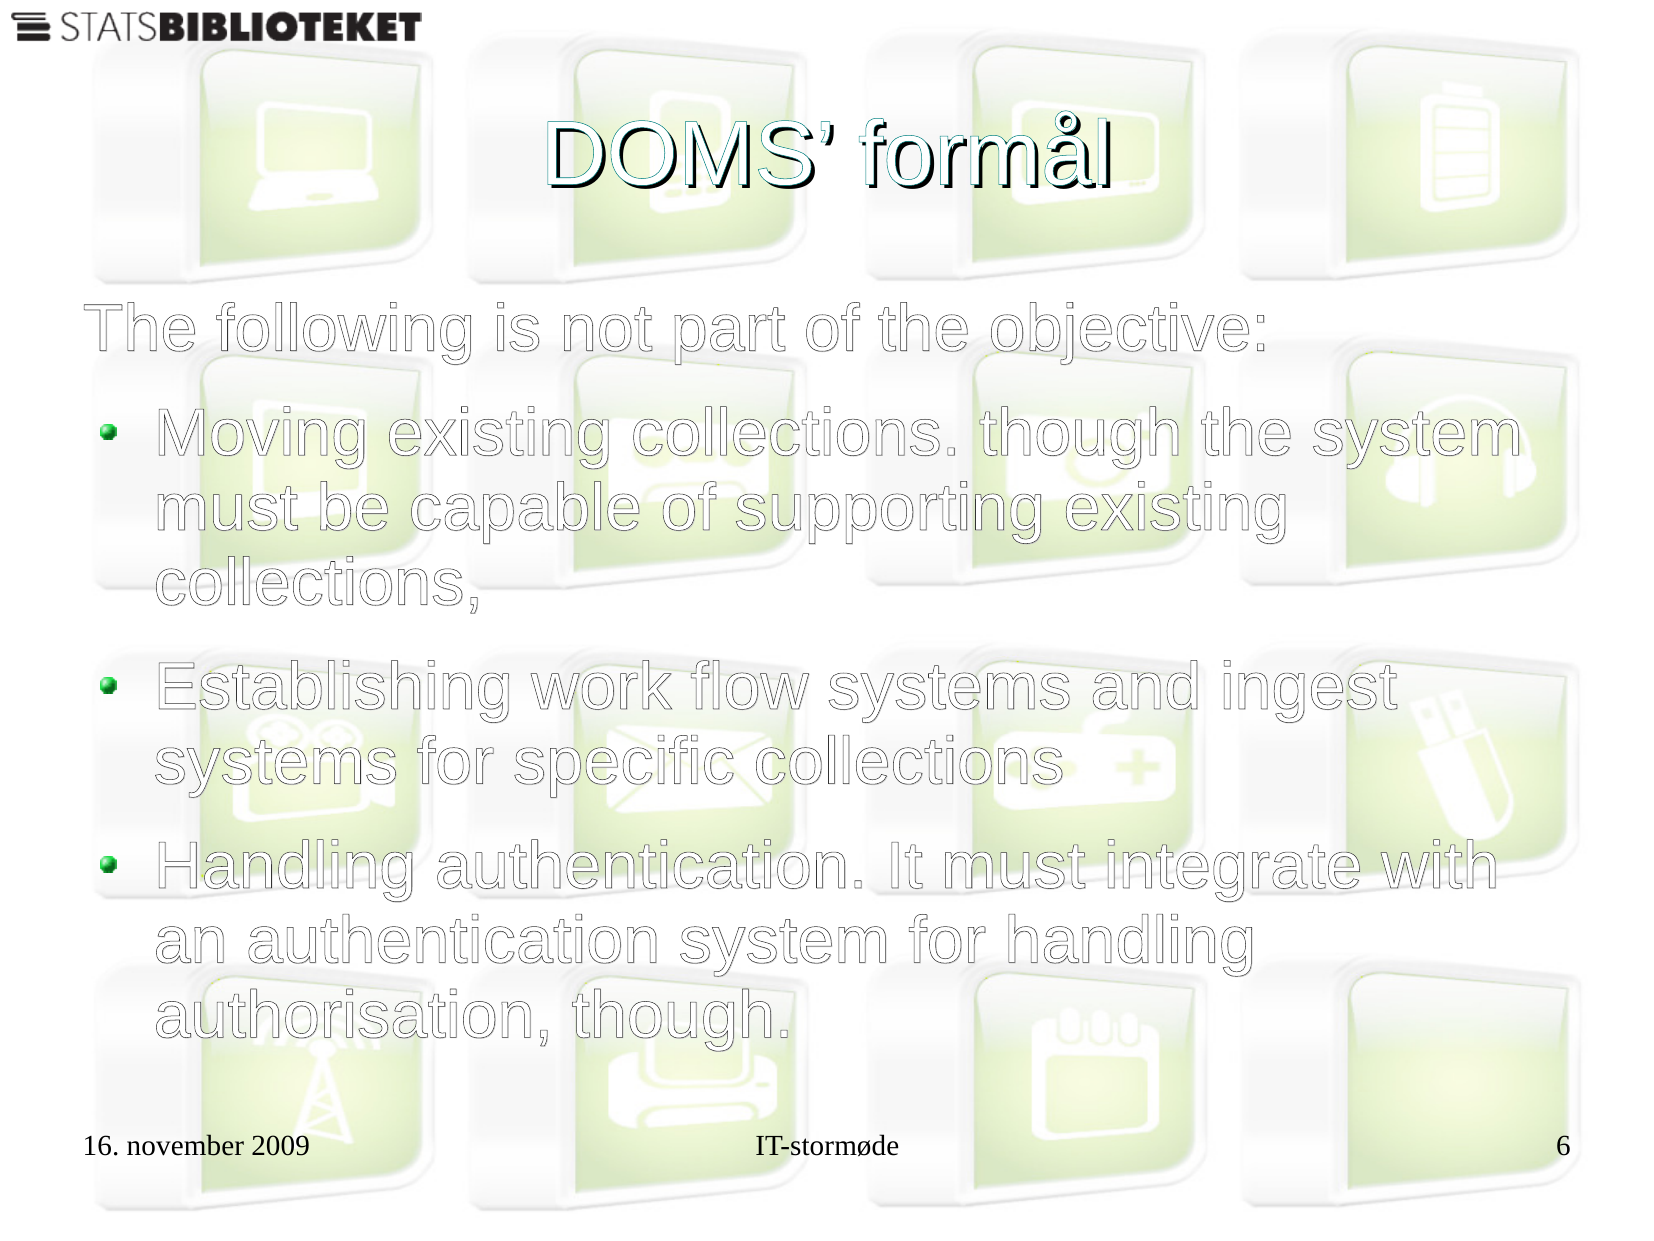

# DOMS’ formål
The following is not part of the objective:
Moving existing collections. though the system must be capable of supporting existing collections,
Establishing work flow systems and ingest systems for specific collections
Handling authentication. It must integrate with an authentication system for handling authorisation, though.
16. november 2009
IT-stormøde
6